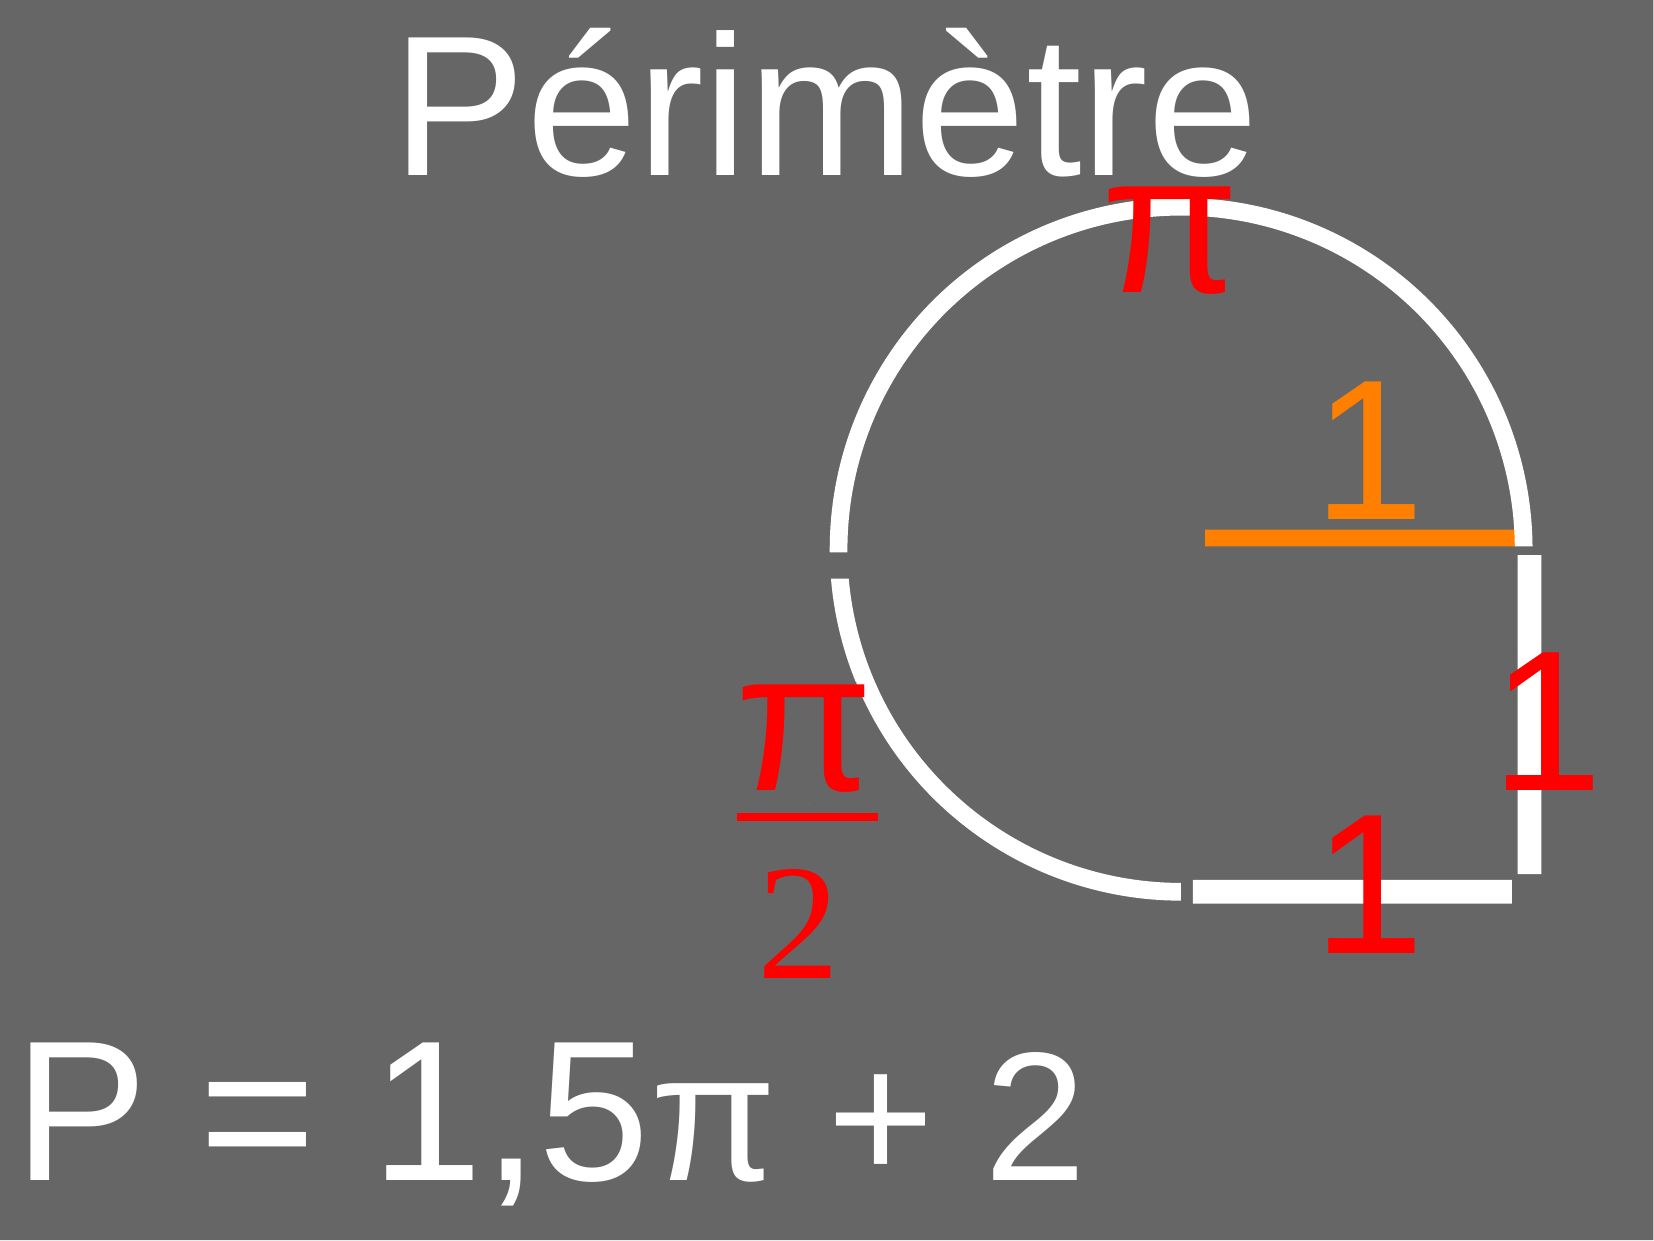

# Périmètre
π
1
π
1
1
1
P = 1,5π + 2